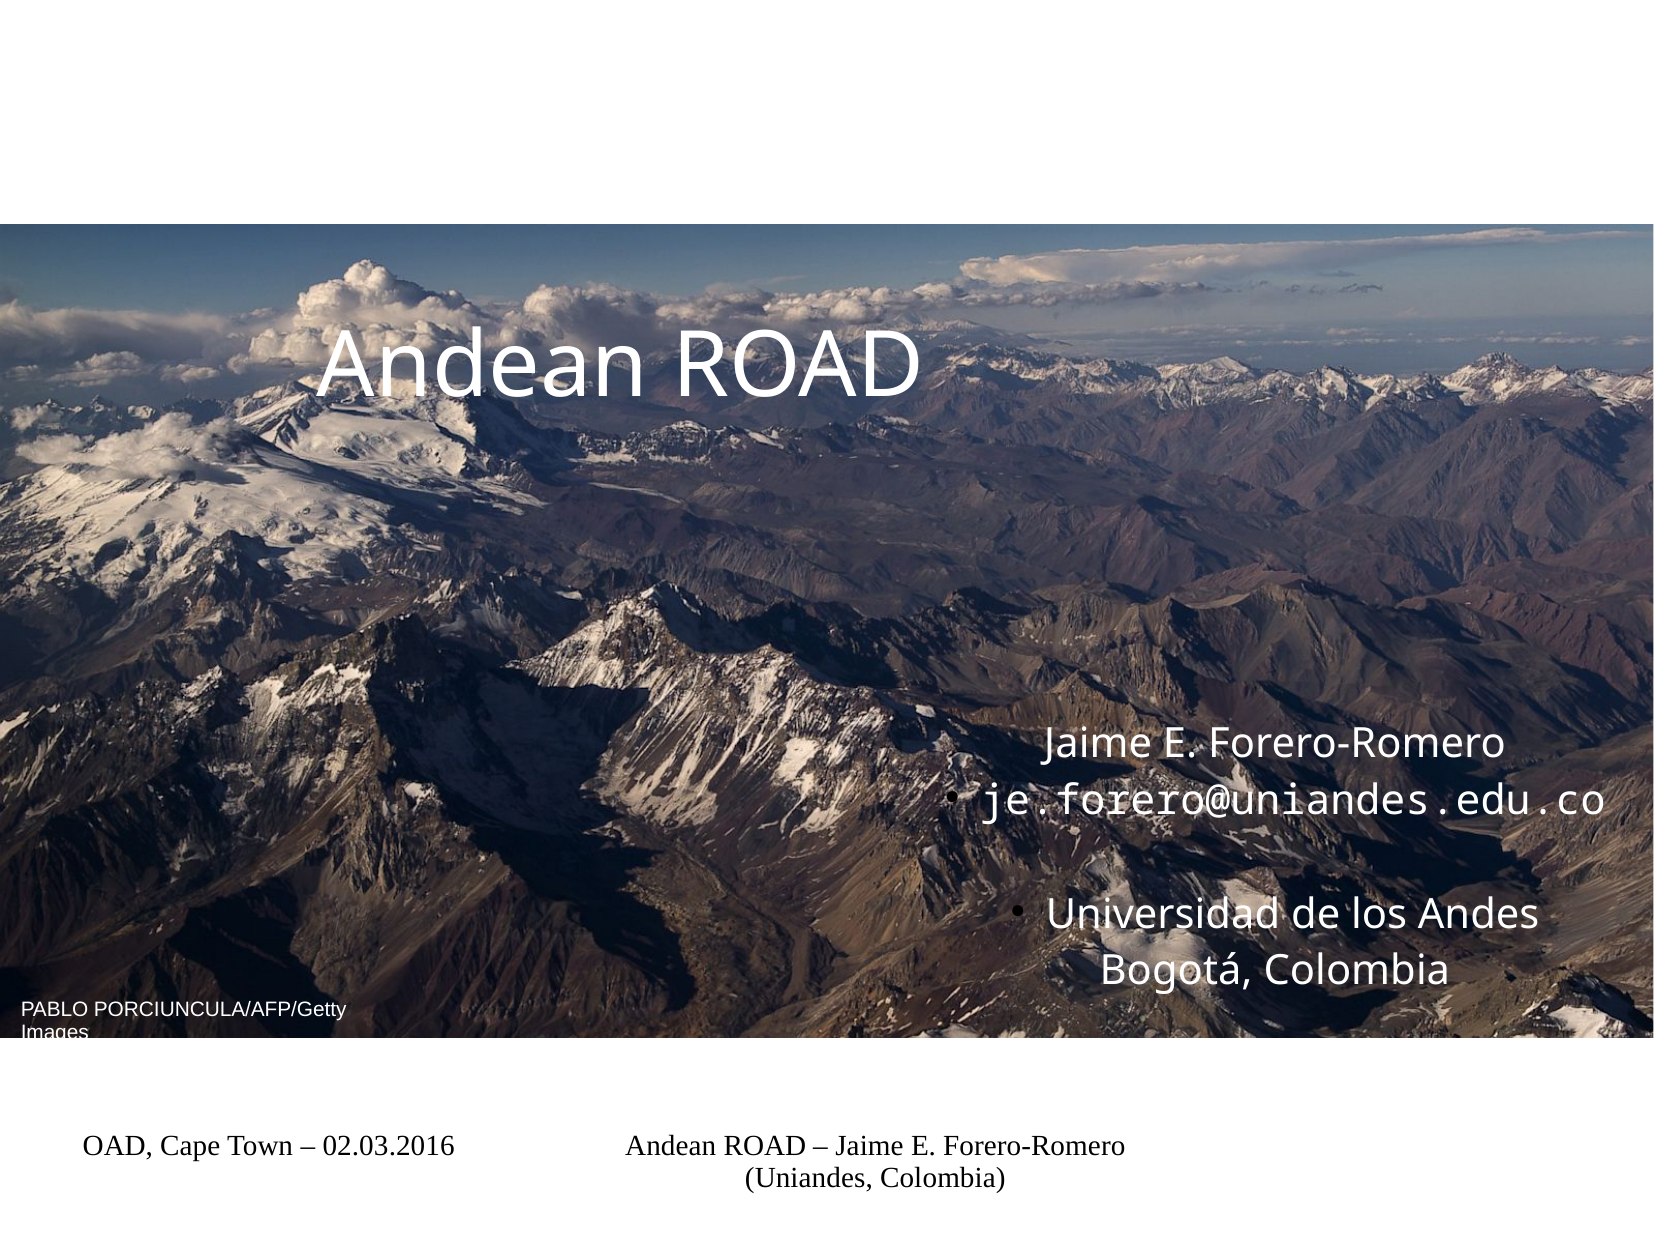

# Andean ROAD
Jaime E. Forero-Romero
je.forero@uniandes.edu.co
Universidad de los Andes
Bogotá, Colombia
PABLO PORCIUNCULA/AFP/Getty Images